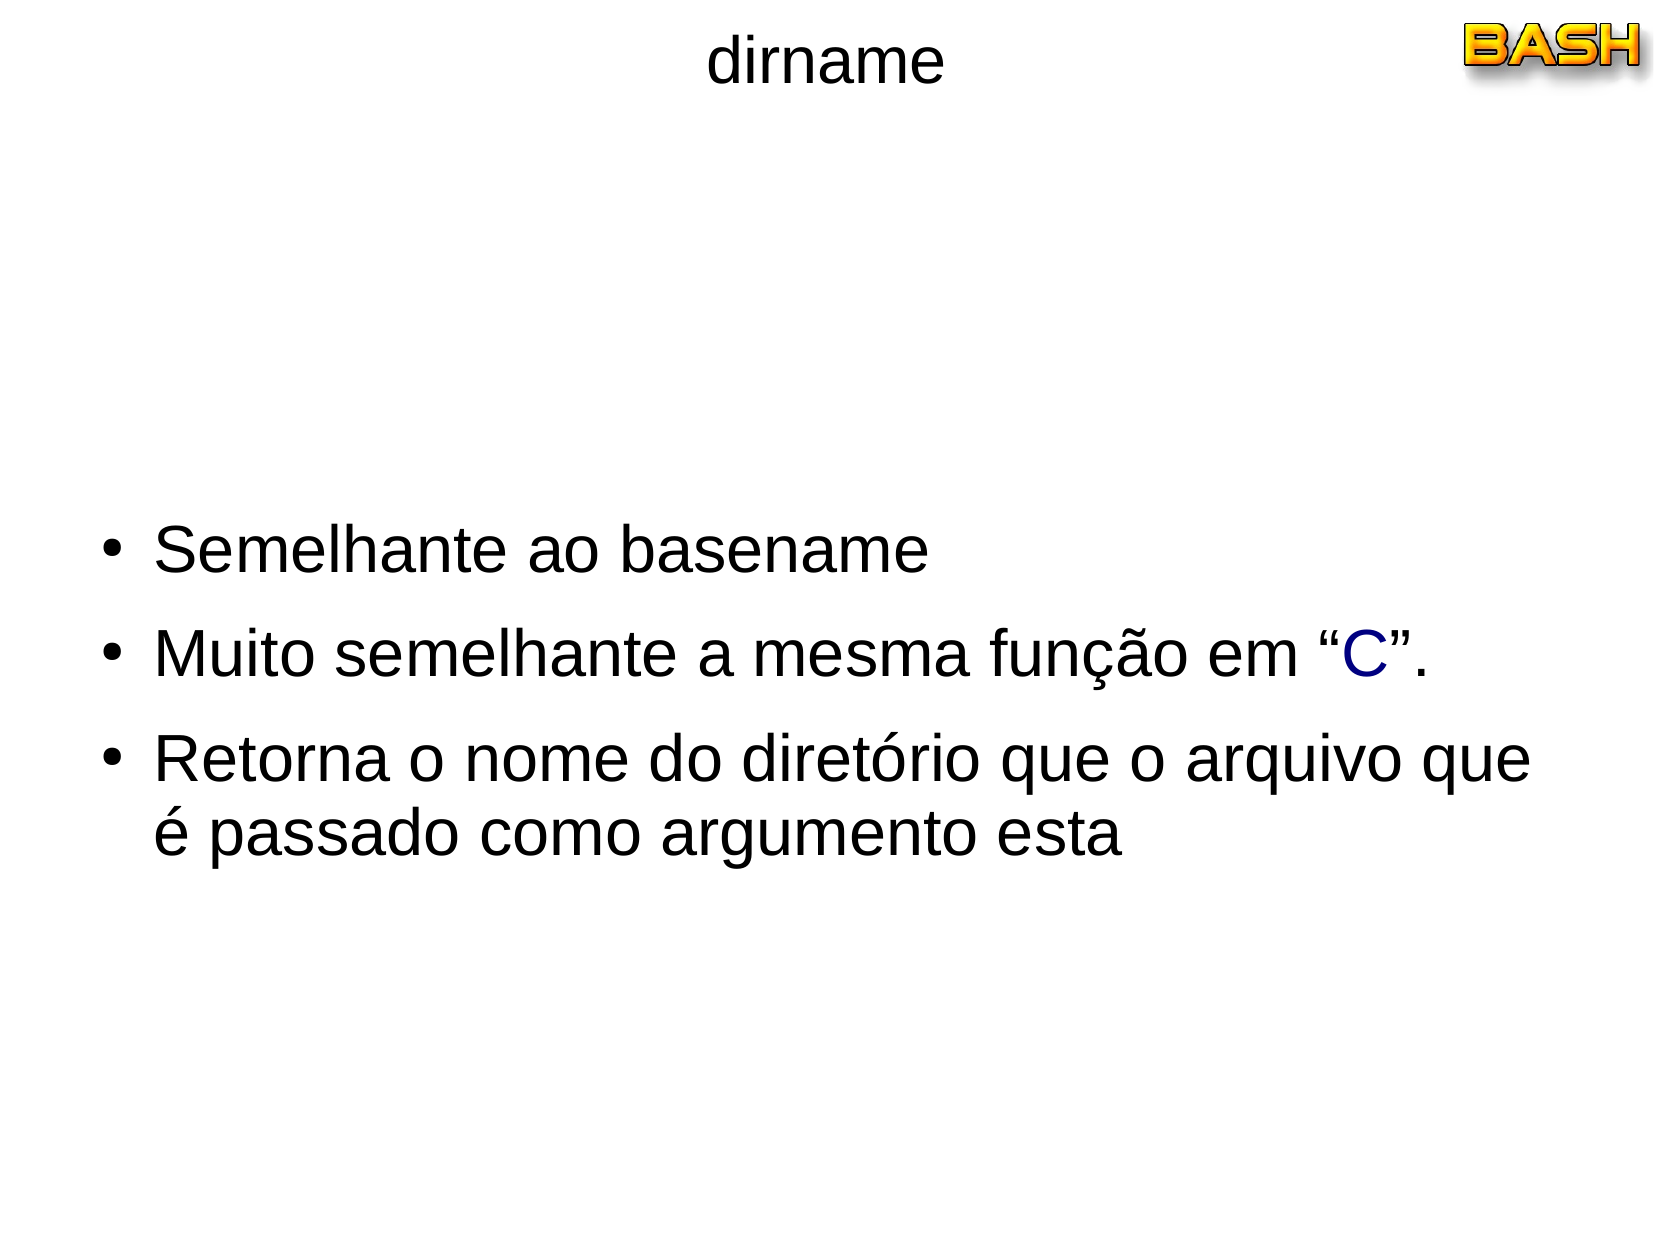

# dirname
Semelhante ao basename
Muito semelhante a mesma função em “C”.
Retorna o nome do diretório que o arquivo que é passado como argumento esta